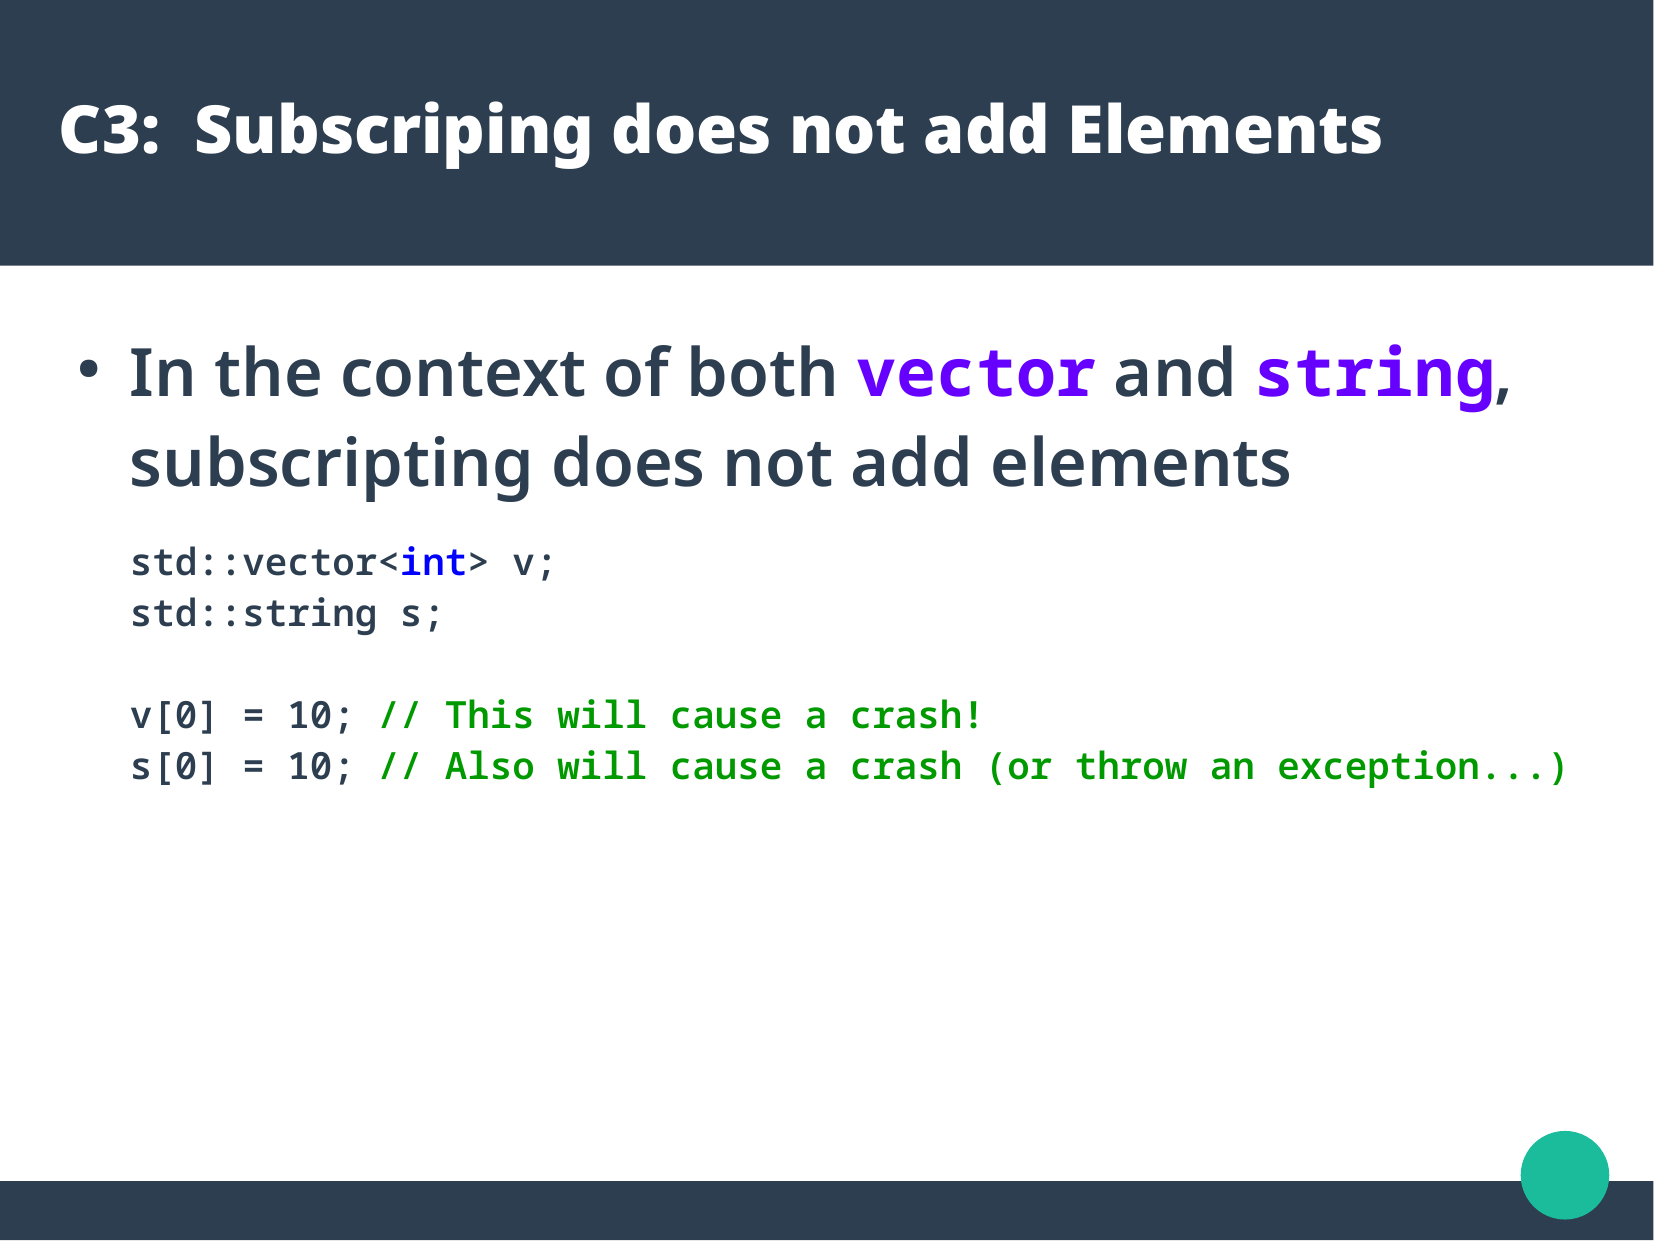

# C3: Subscriping does not add Elements
In the context of both vector and string, subscripting does not add elements
std::vector<int> v;
std::string s;
v[0] = 10; // This will cause a crash!
s[0] = 10; // Also will cause a crash (or throw an exception...)